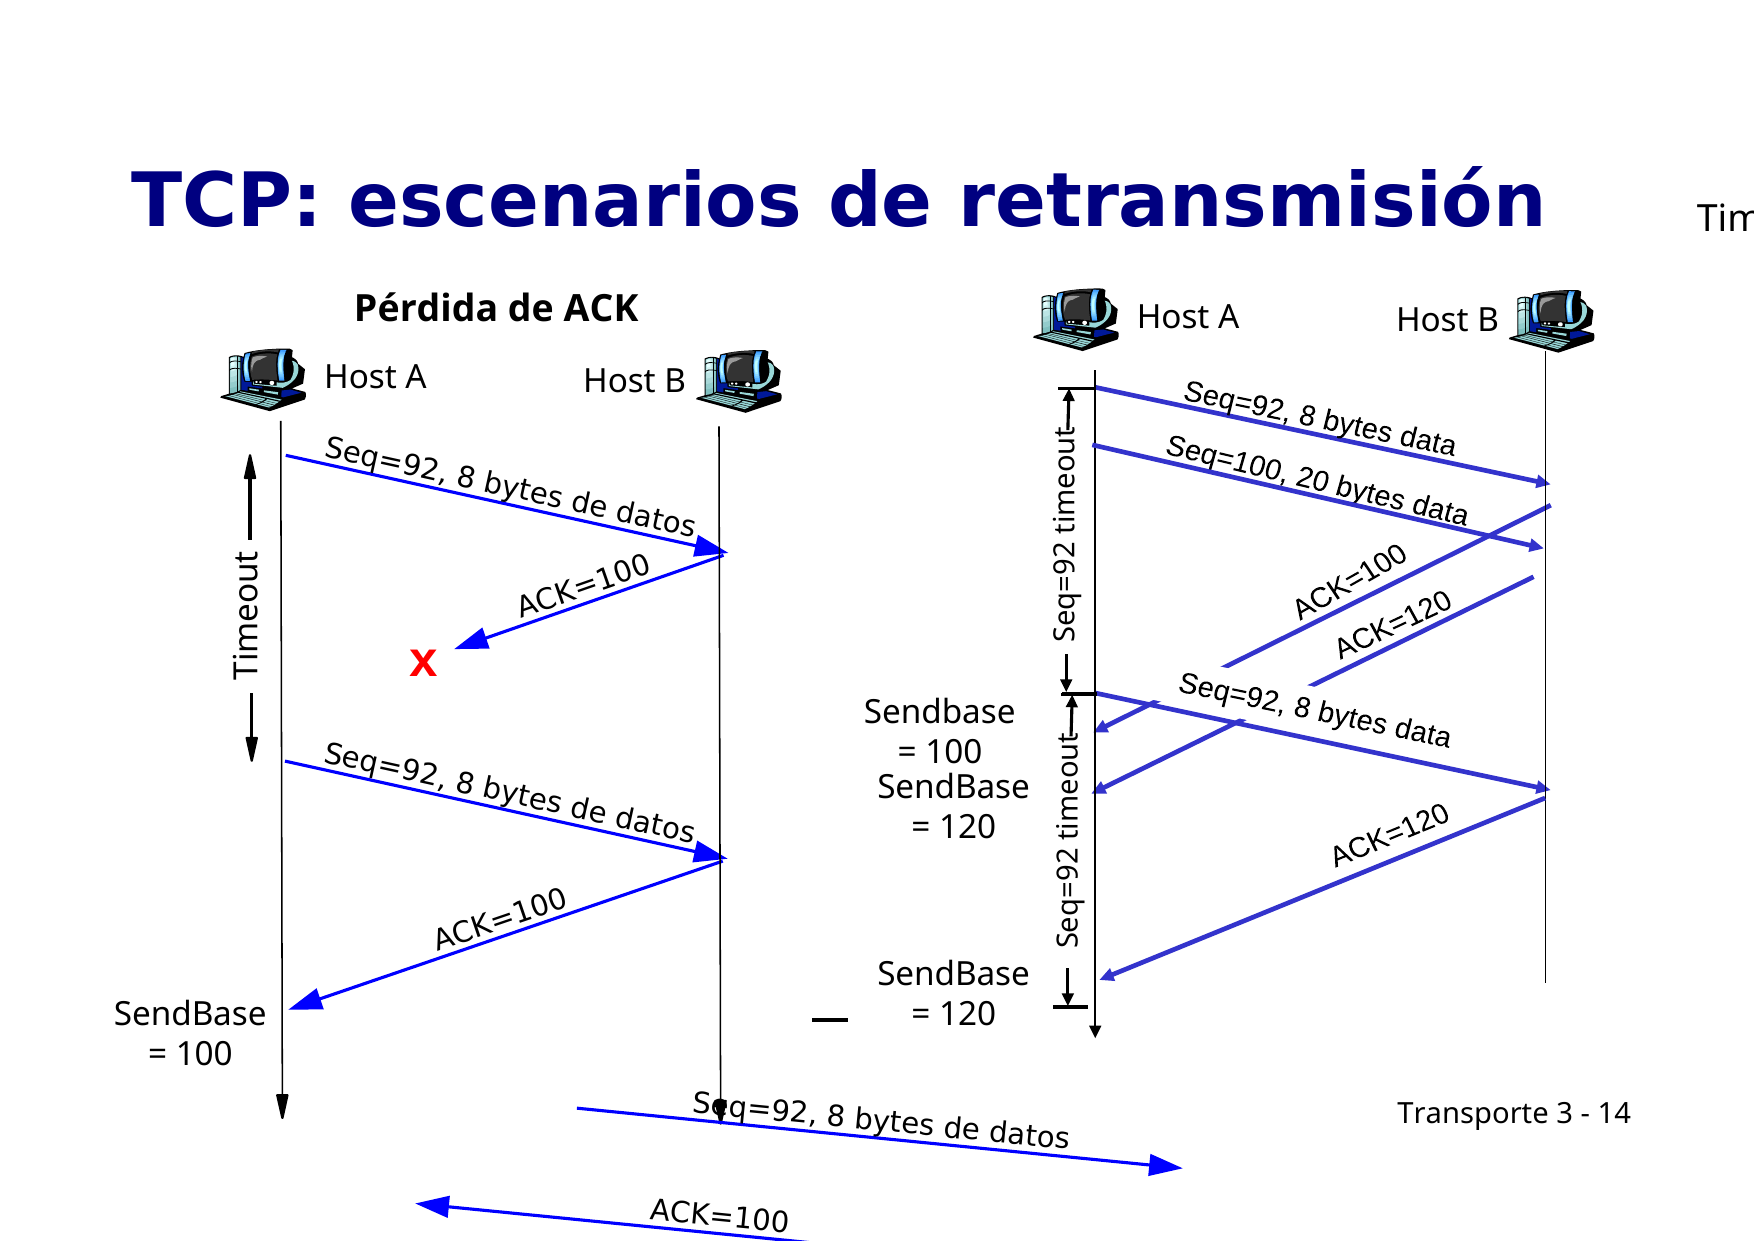

# TCP: escenarios de retransmisión
Timeout prematuro
Pérdida de ACK
Host A
Host B
Seq=92, 8 bytes de datos
ACK=100
Timeout
x
Seq=92, 8 bytes de datos
ACK=100
Host A
Host B
Seq=92 timeout
Seq=92, 8 bytes data
Seq=100, 20 bytes data
ACK=100
ACK=120
Seq=92, 8 bytes data
Sendbase
= 100
SendBase
= 120
ACK=120
Seq=92 timeout
SendBase
= 120
SendBase
= 100
Seq=92, 8 bytes de datos
ACK=100